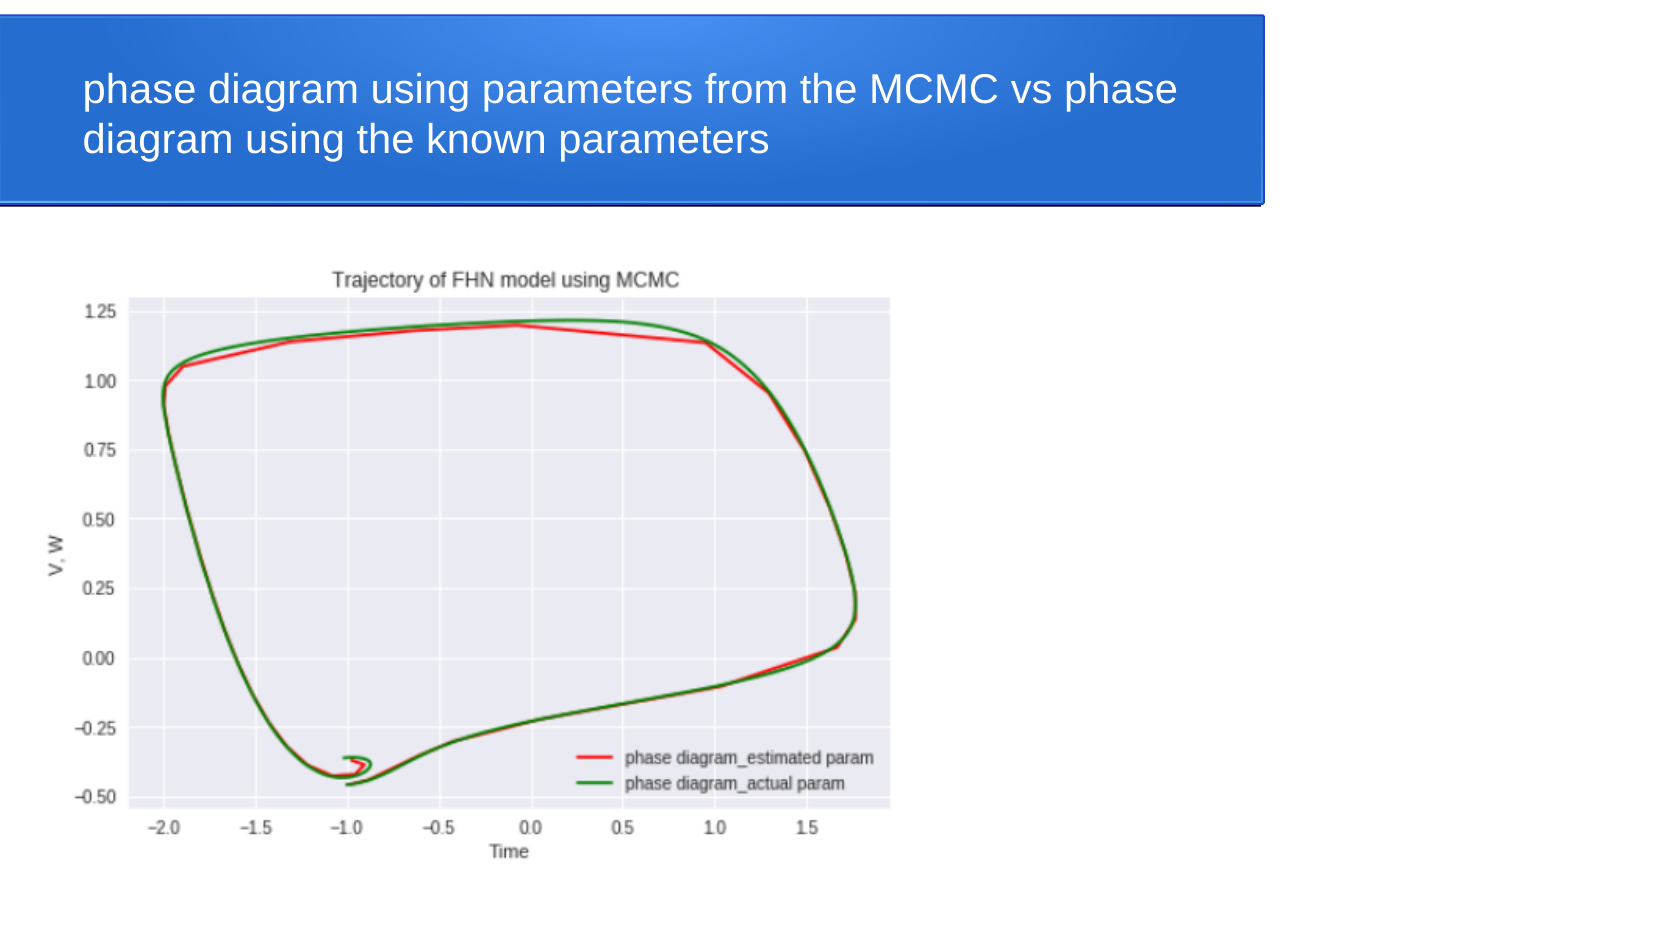

# phase diagram using parameters from the MCMC vs phase diagram using the known parameters